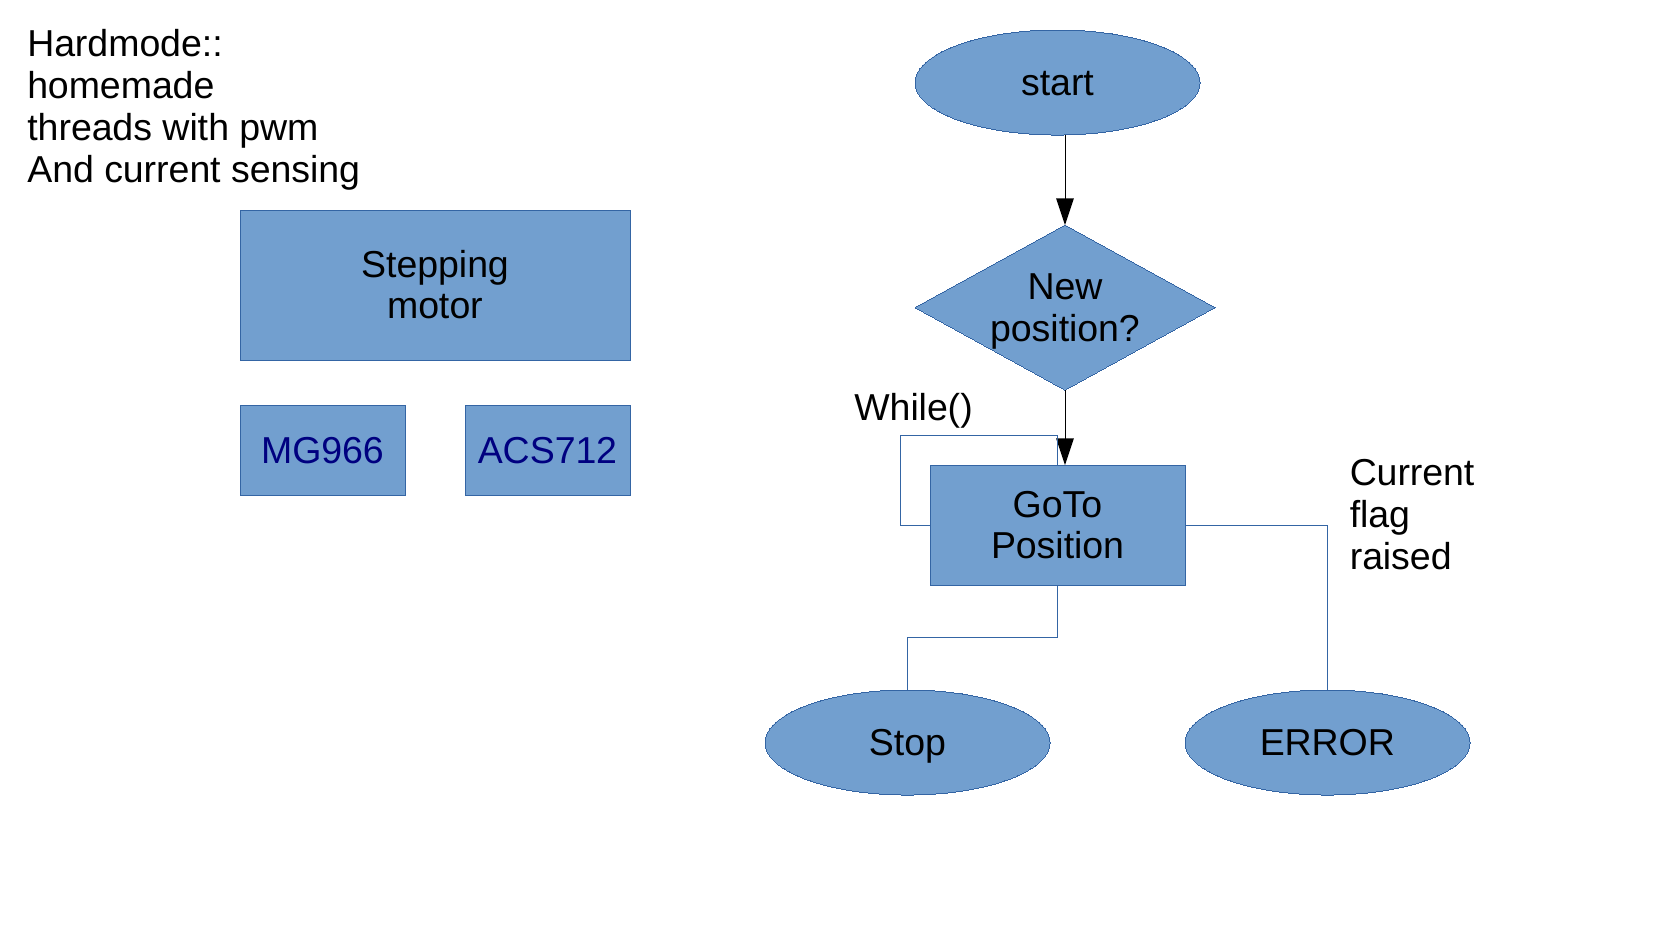

Hardmode::
homemade
threads with pwm
And current sensing
start
Stepping
motor
New
position?
While()
MG966
ACS712
Current
flag
raised
GoTo
Position
Stop
ERROR